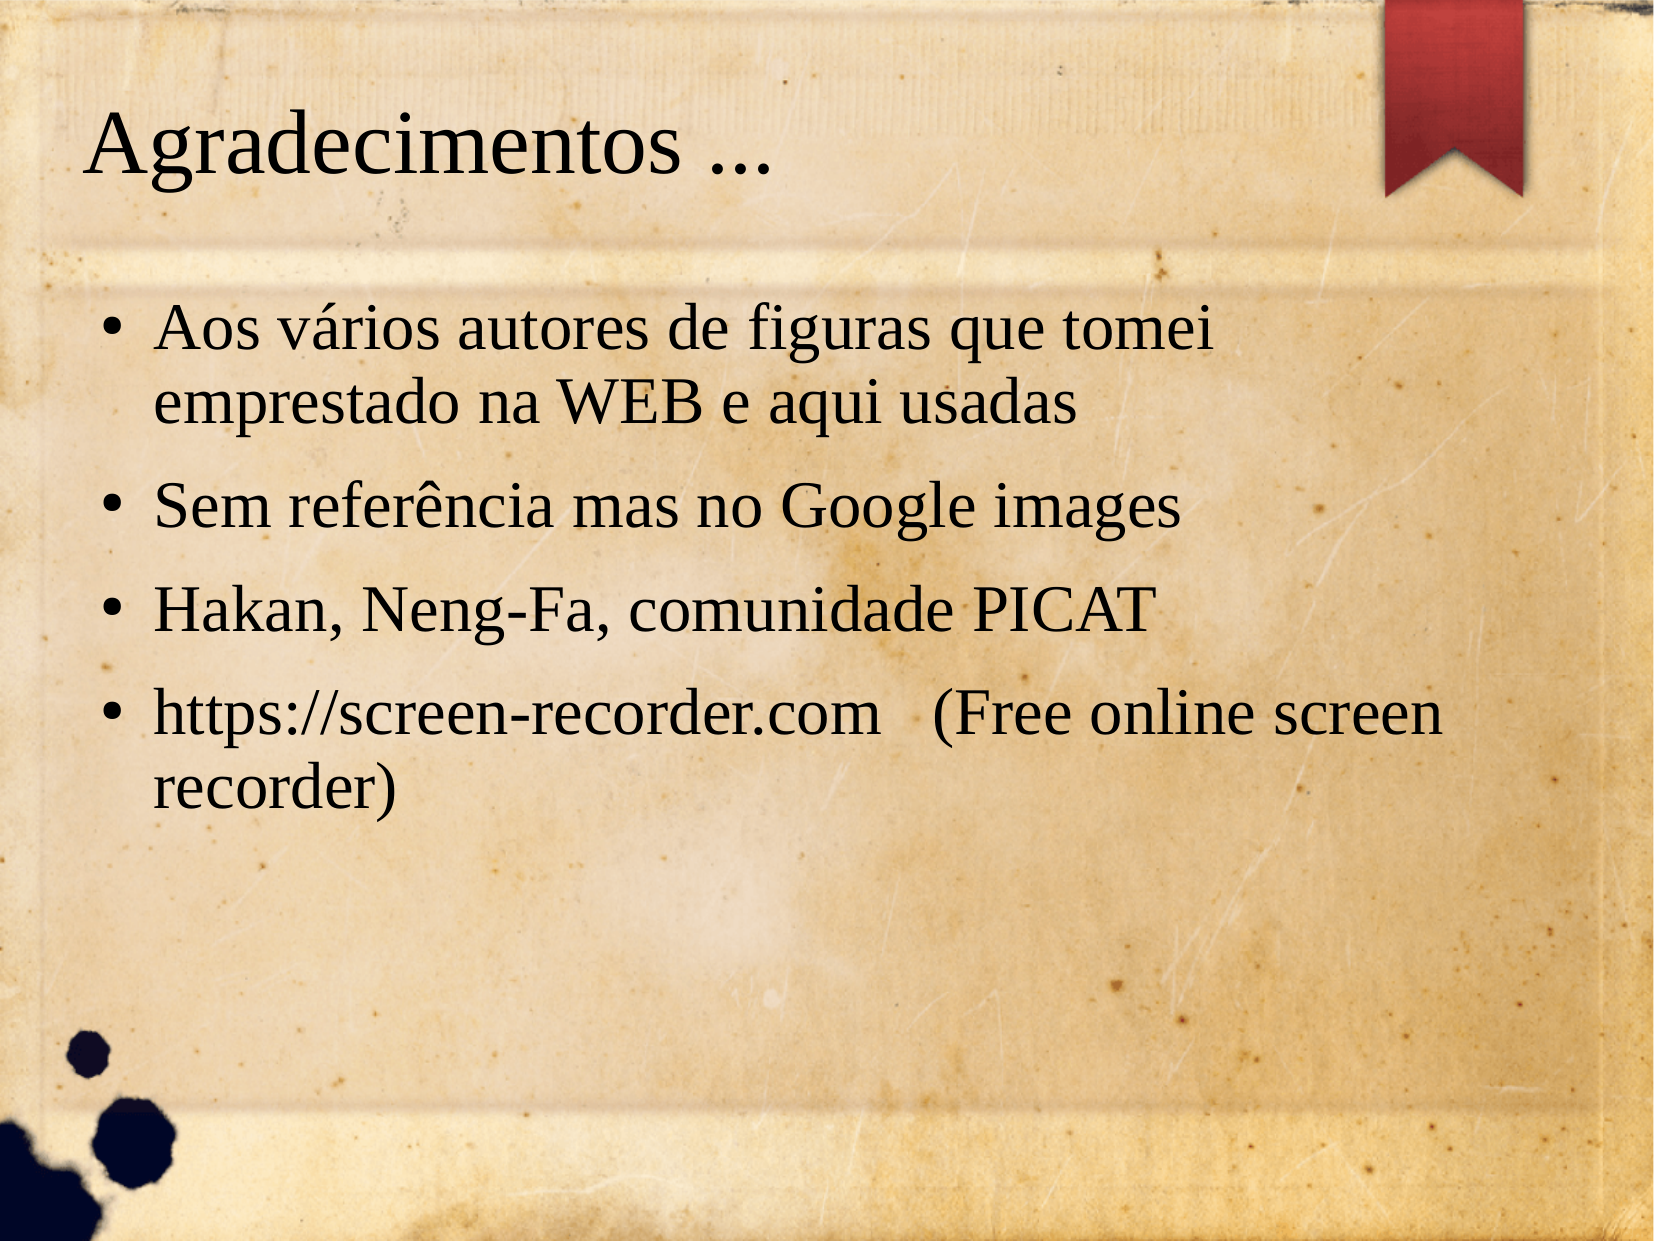

# Agradecimentos ...
Aos vários autores de figuras que tomei emprestado na WEB e aqui usadas
Sem referência mas no Google images
Hakan, Neng-Fa, comunidade PICAT
https://screen-recorder.com (Free online screen recorder)